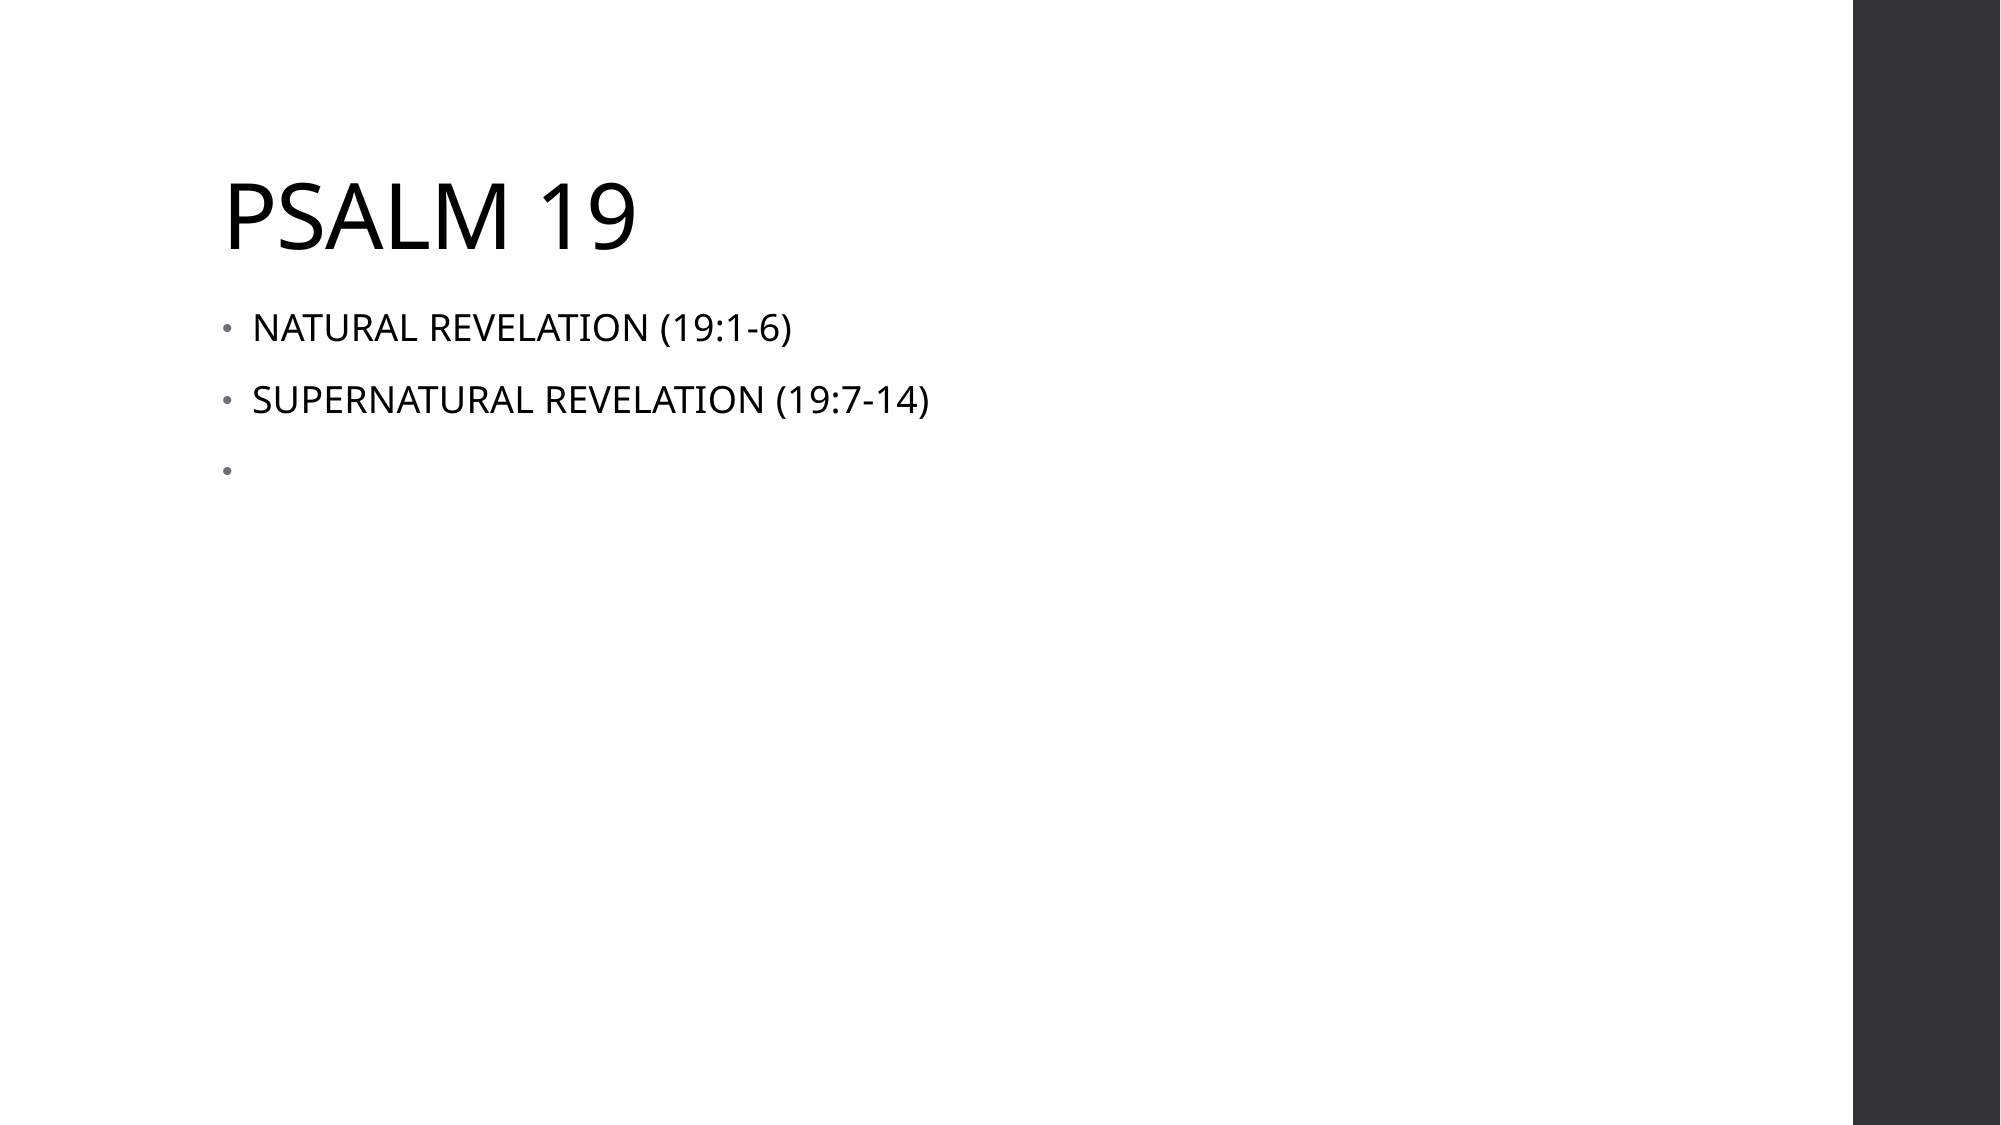

# PSALM 19
NATURAL REVELATION (19:1-6)
SUPERNATURAL REVELATION (19:7-14)